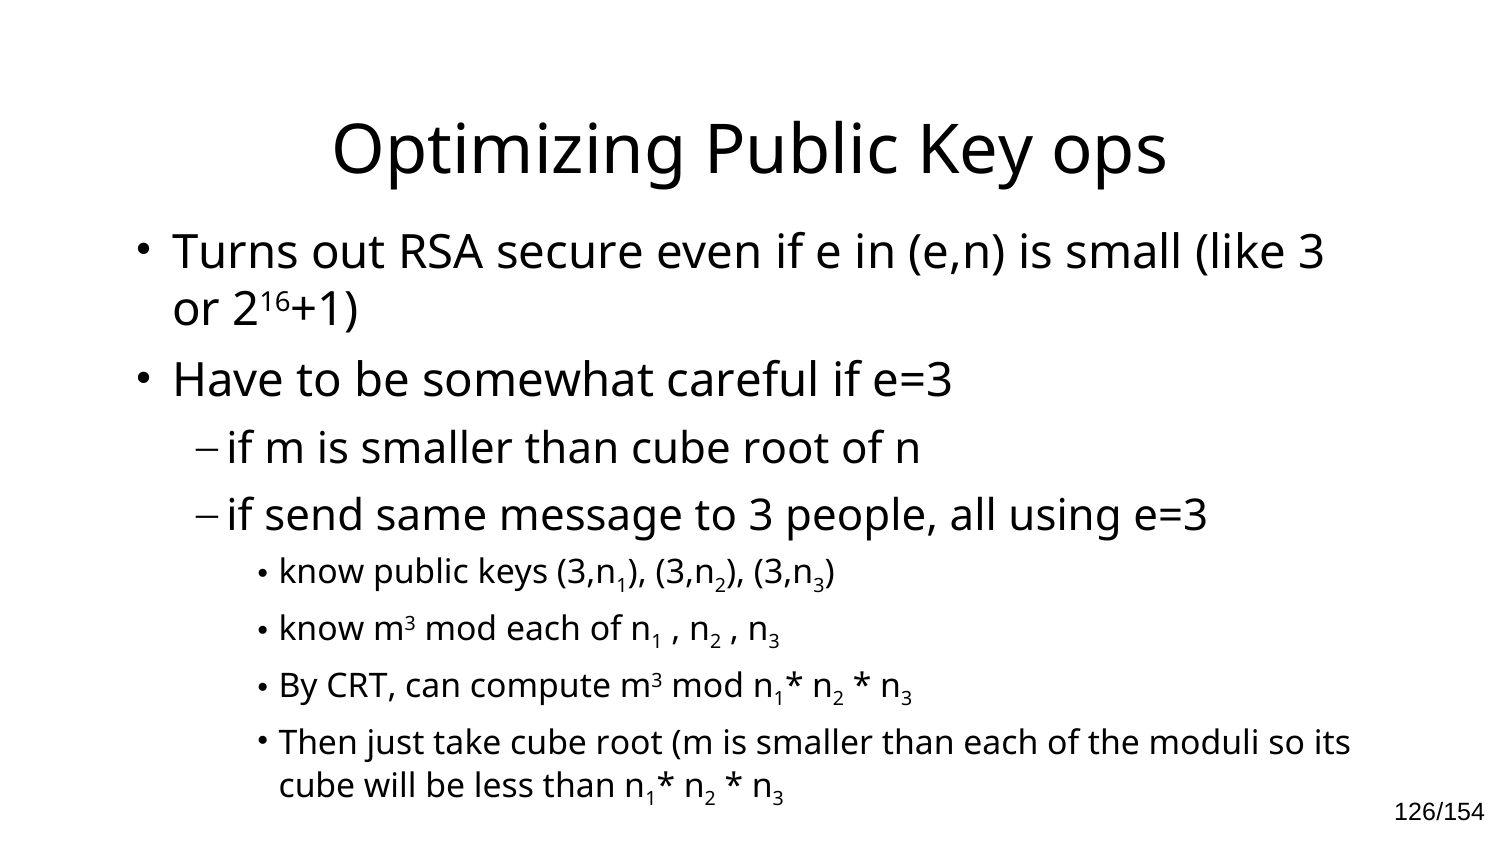

# Optimizing Public Key ops
Turns out RSA secure even if e in (e,n) is small (like 3 or 216+1)
Have to be somewhat careful if e=3
if m is smaller than cube root of n
if send same message to 3 people, all using e=3
know public keys (3,n1), (3,n2), (3,n3)
know m3 mod each of n1 , n2 , n3
By CRT, can compute m3 mod n1* n2 * n3
Then just take cube root (m is smaller than each of the moduli so its cube will be less than n1* n2 * n3